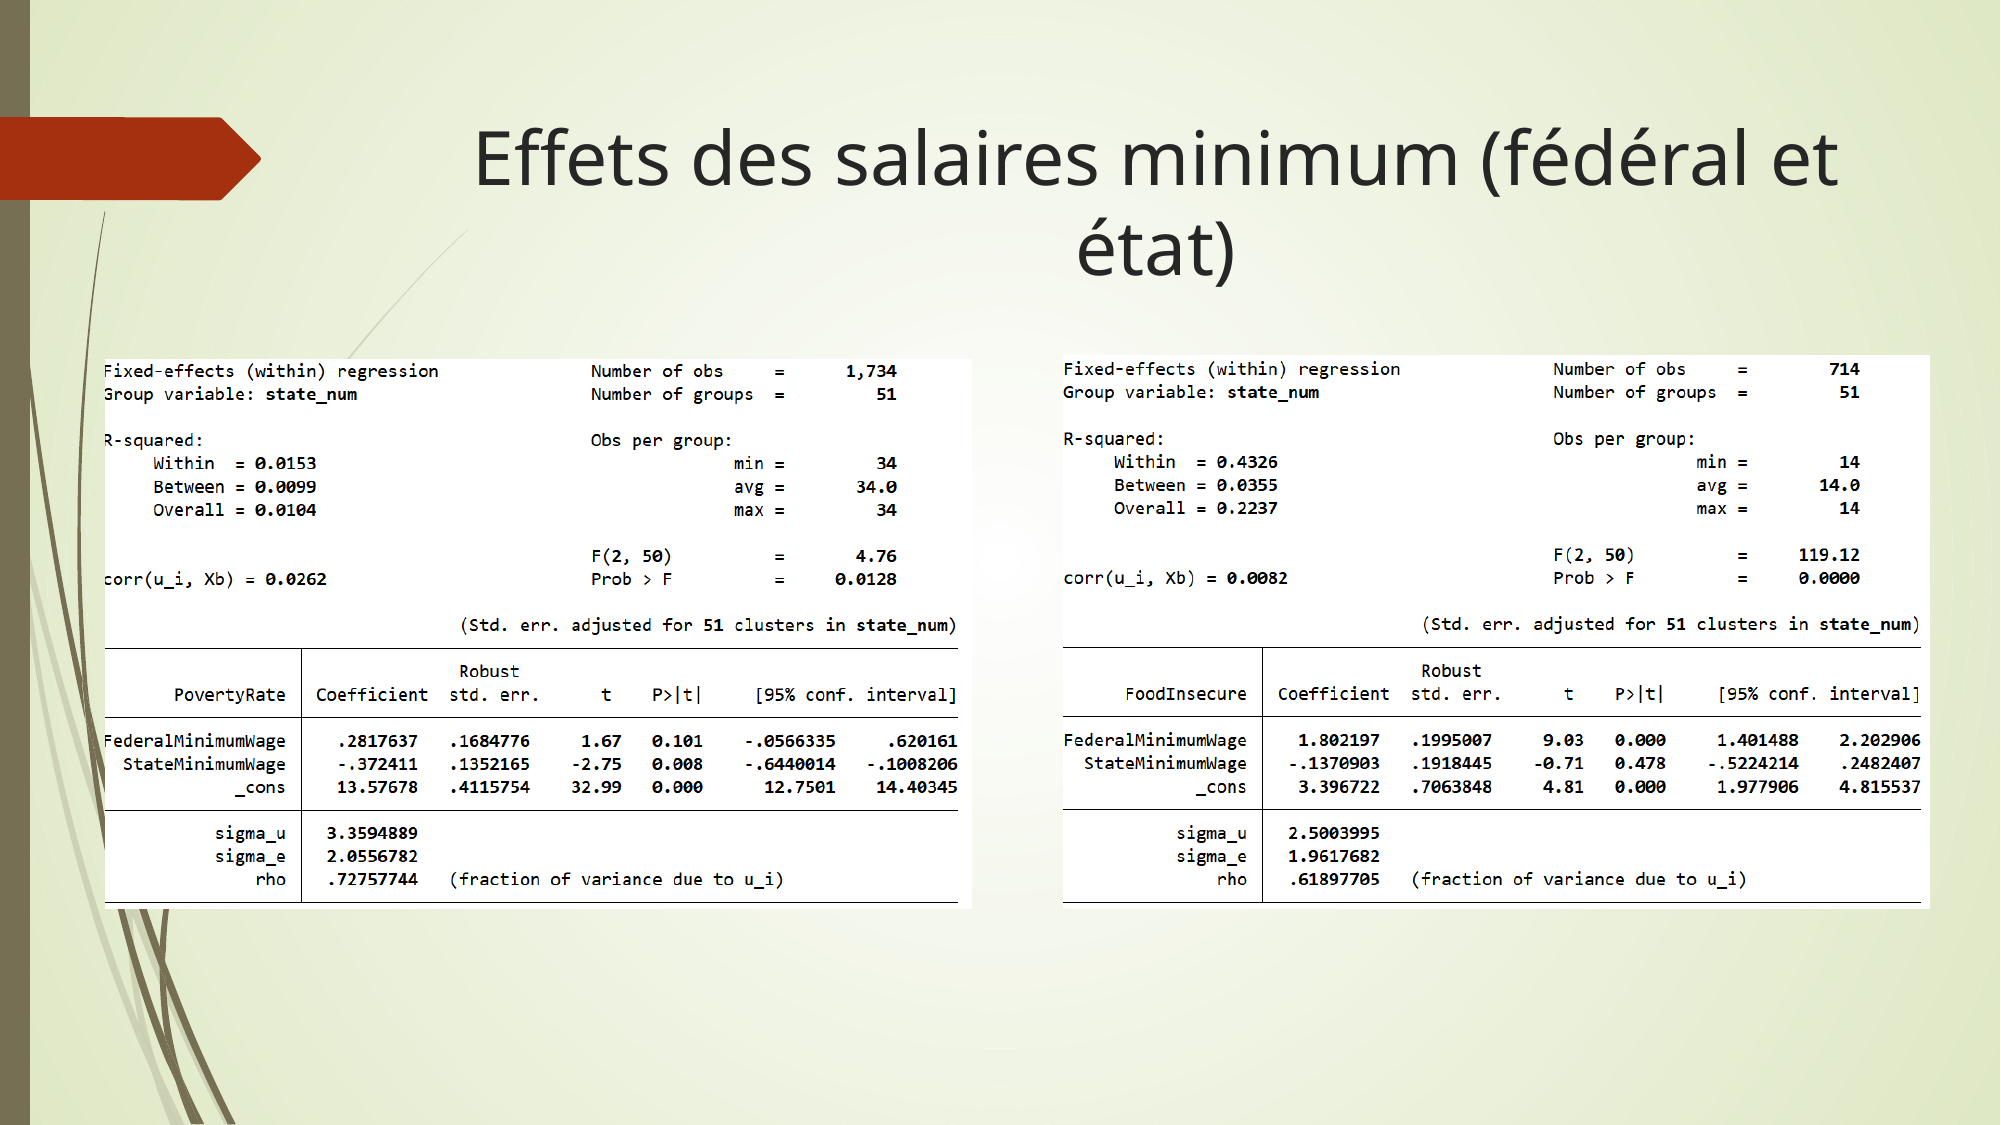

# Effets des salaires minimum (fédéral et état)